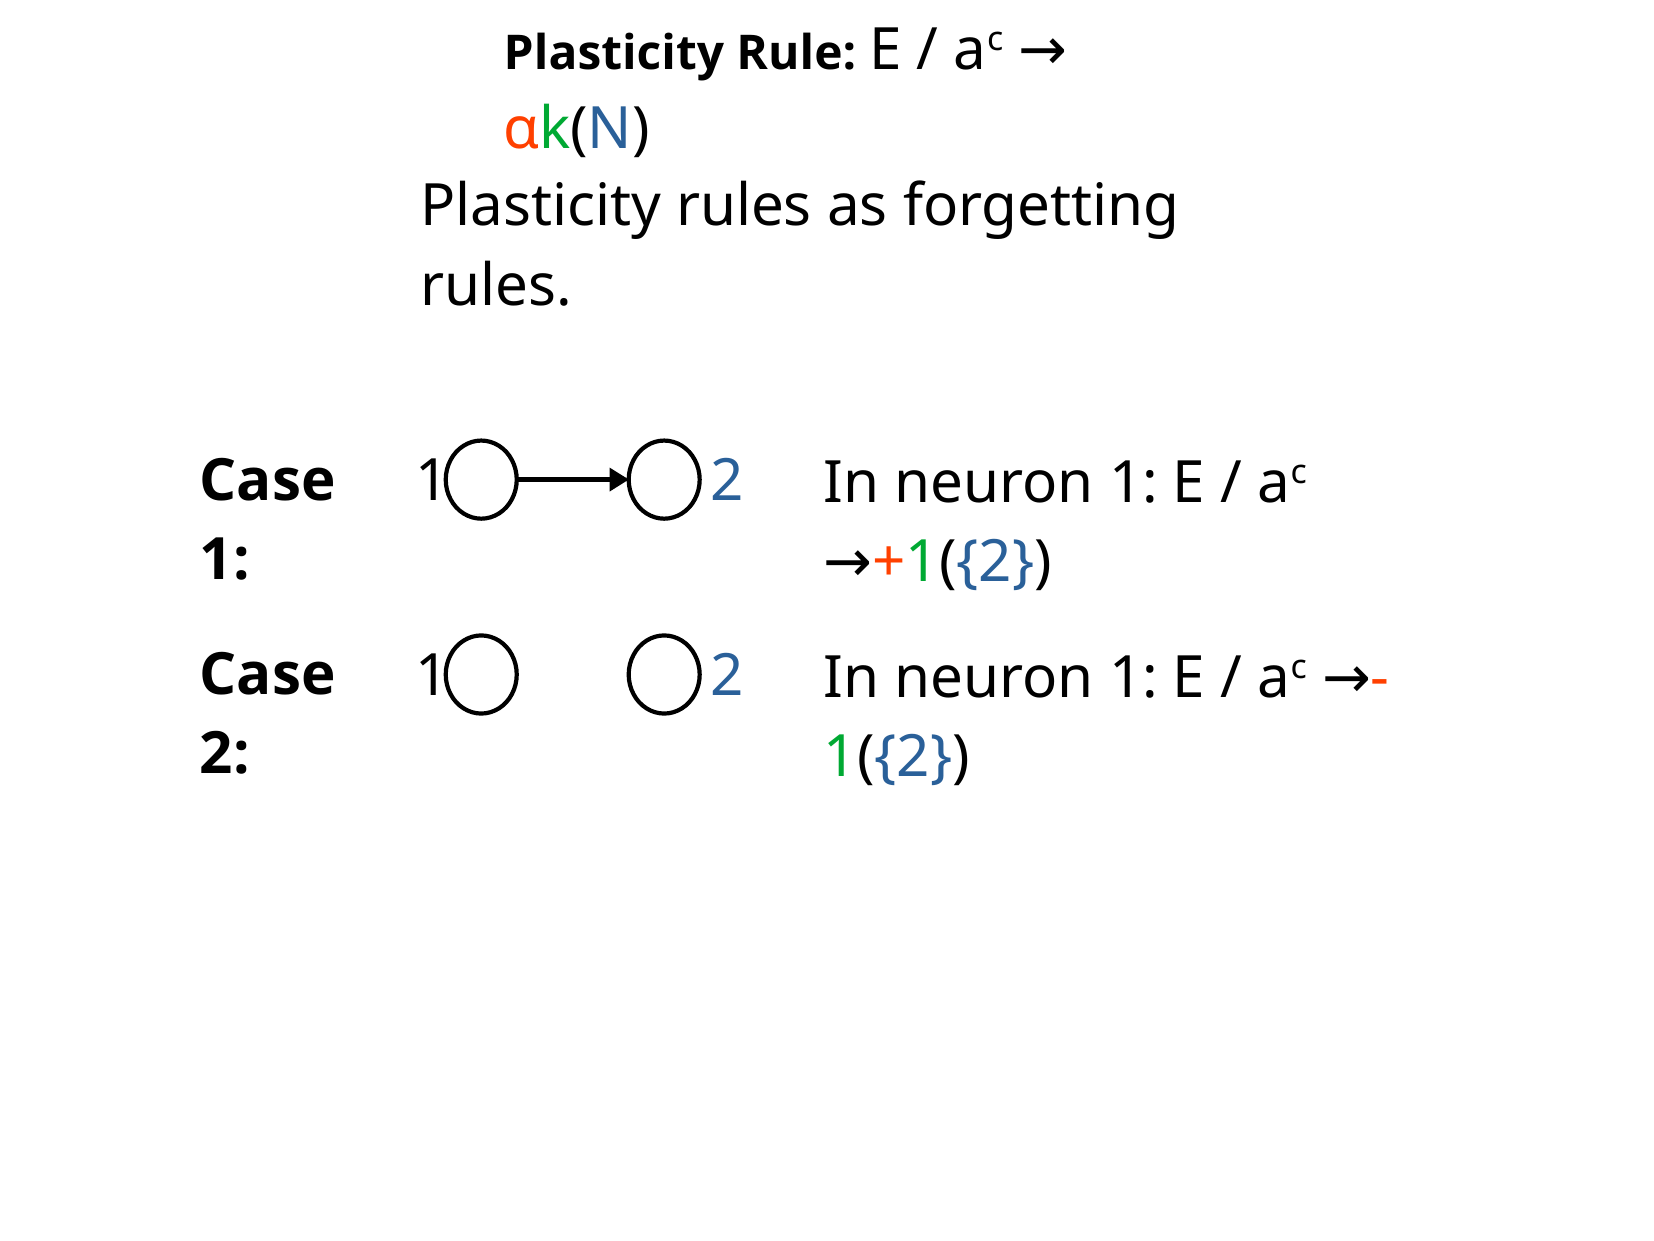

Plasticity Rule: E / ac → αk(N)
Plasticity rules as forgetting rules.
Case 1:
1
2
In neuron 1: E / ac →+1({2})
Case 2:
1
2
In neuron 1: E / ac →-1({2})